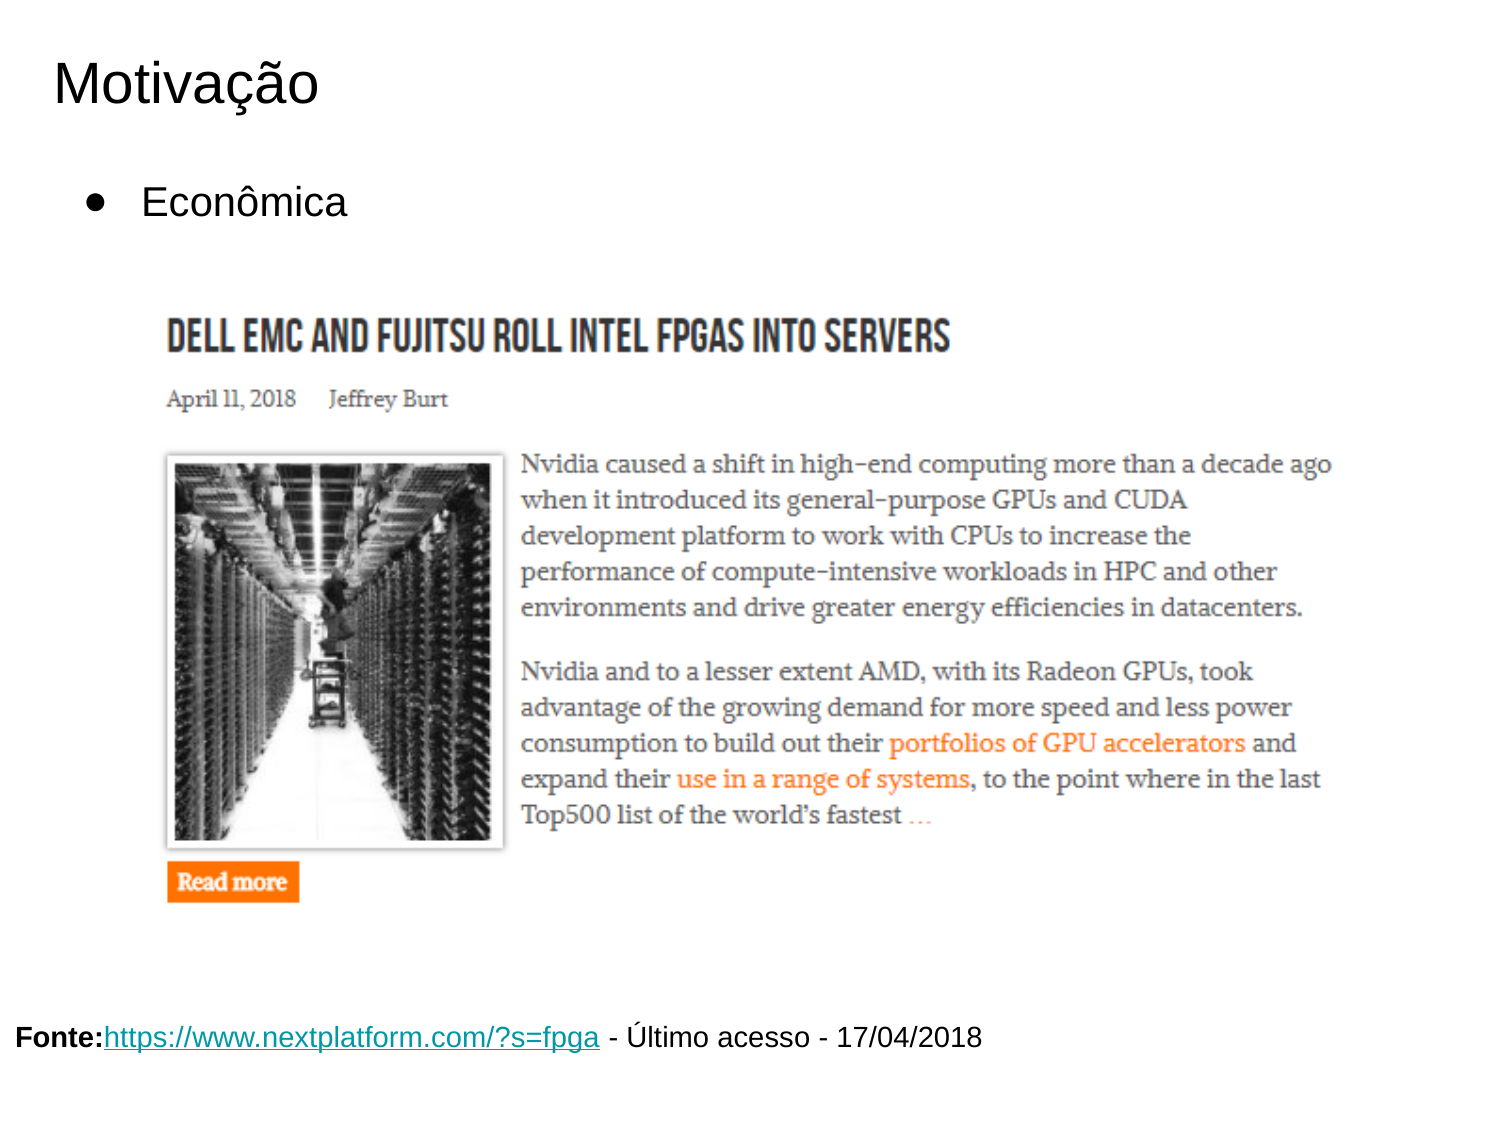

# Motivação
Econômica
Fonte:https://www.nextplatform.com/?s=fpga - Último acesso - 17/04/2018